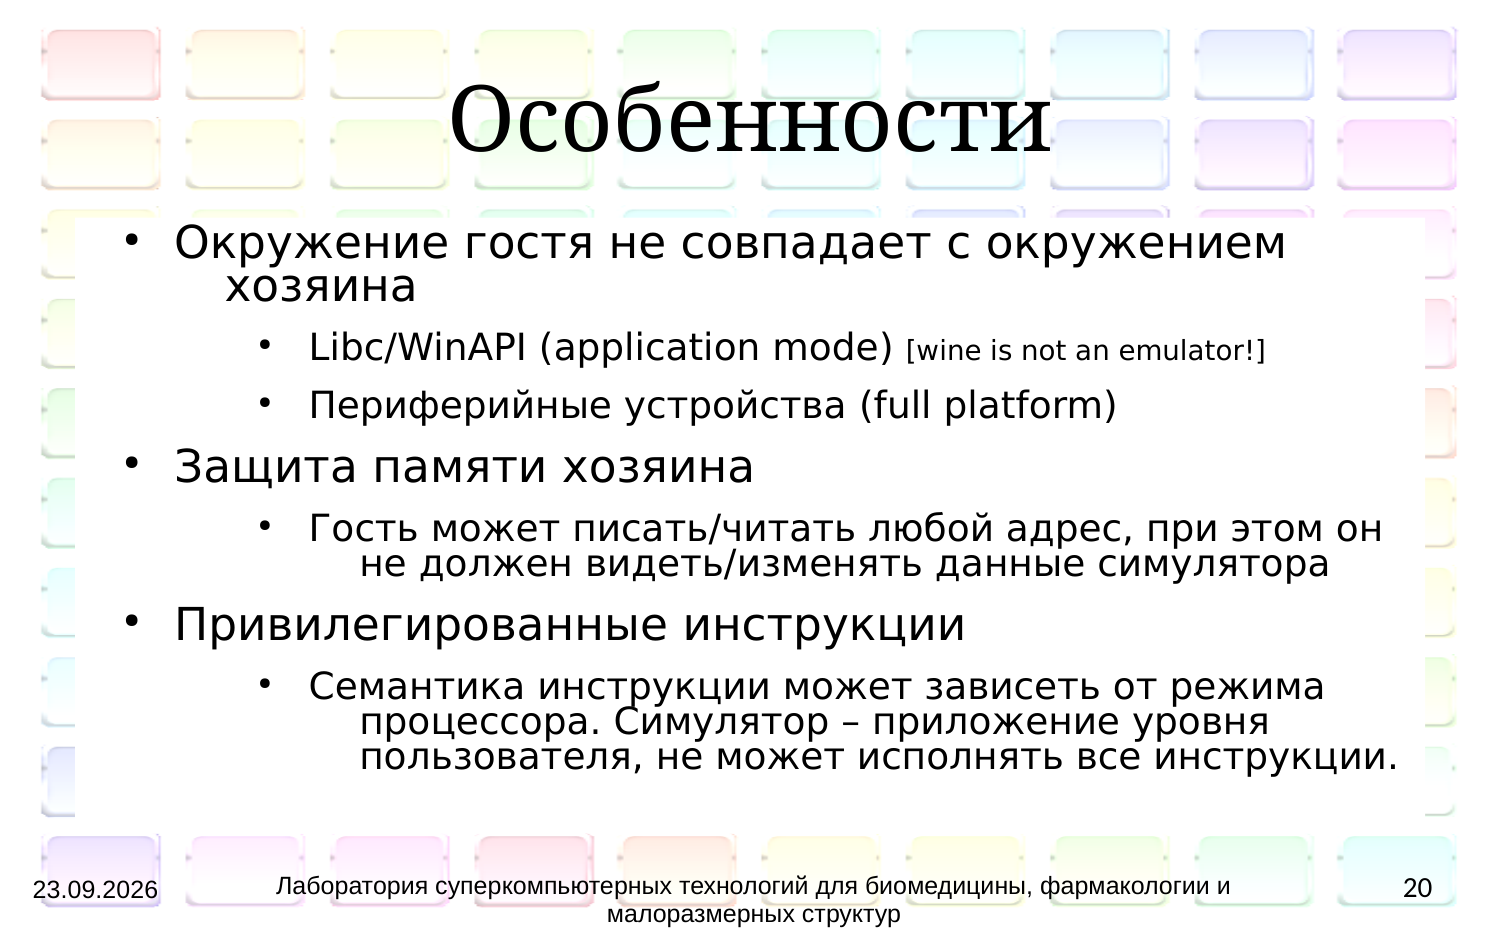

# Особенности
Окружение гостя не совпадает с окружением хозяина
Libc/WinAPI (application mode) [wine is not an emulator!]
Периферийные устройства (full platform)
Защита памяти хозяина
Гость может писать/читать любой адрес, при этом он не должен видеть/изменять данные симулятора
Привилегированные инструкции
Семантика инструкции может зависеть от режима процессора. Симулятор – приложение уровня пользователя, не может исполнять все инструкции.
Лаборатория суперкомпьютерных технологий для биомедицины, фармакологии и малоразмерных структур